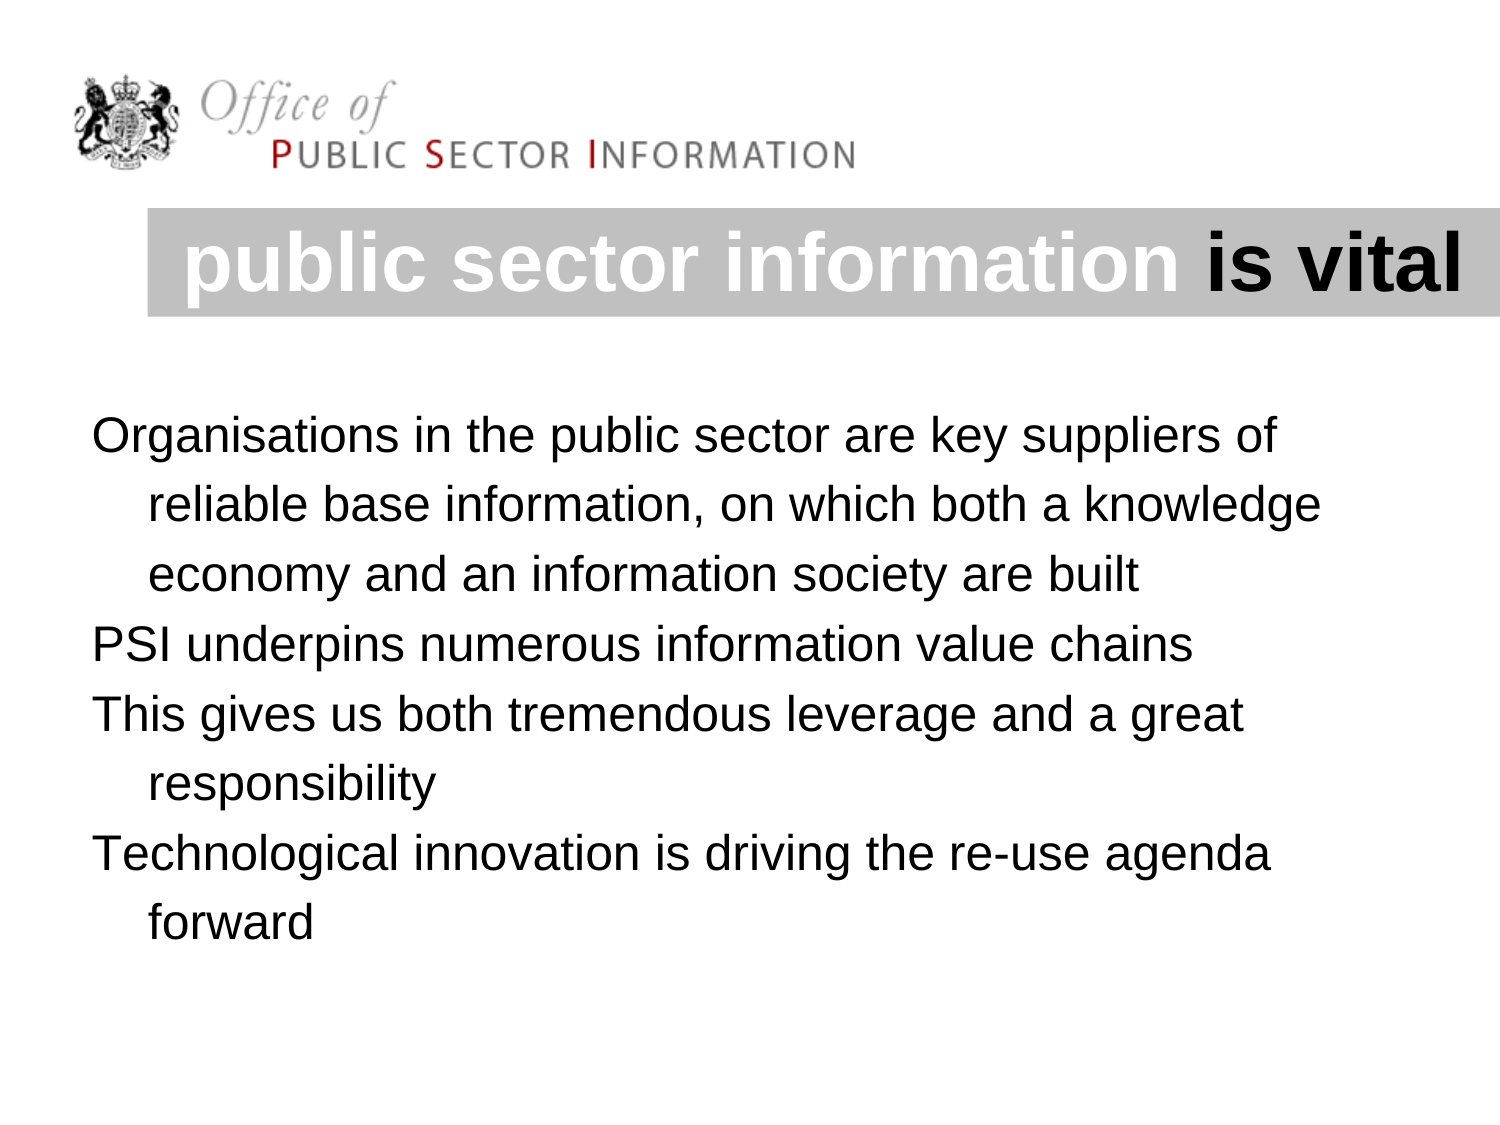

public sector information is vital
Organisations in the public sector are key suppliers of reliable base information, on which both a knowledge economy and an information society are built
PSI underpins numerous information value chains
This gives us both tremendous leverage and a great responsibility
Technological innovation is driving the re-use agenda forward